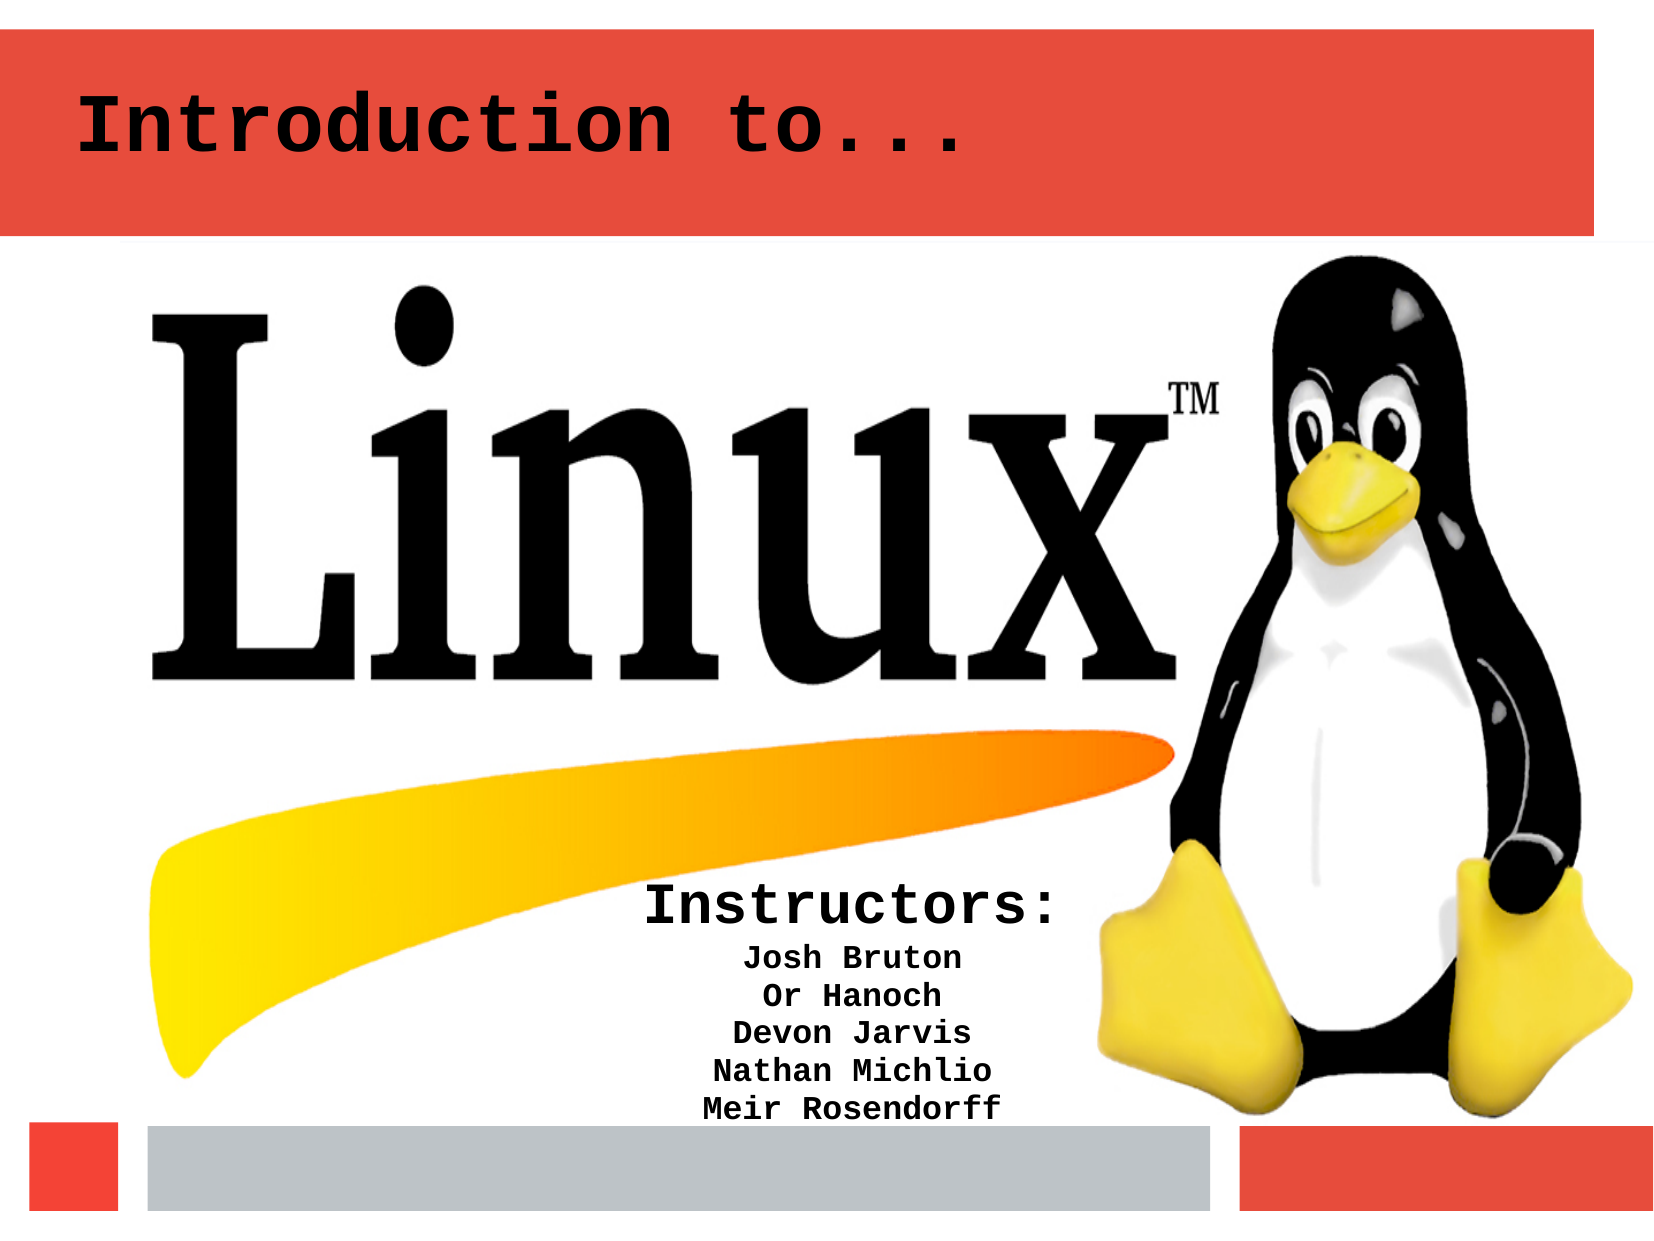

Introduction to...
Instructors:
Josh Bruton
Or Hanoch
Devon Jarvis
Nathan Michlio
Meir Rosendorff